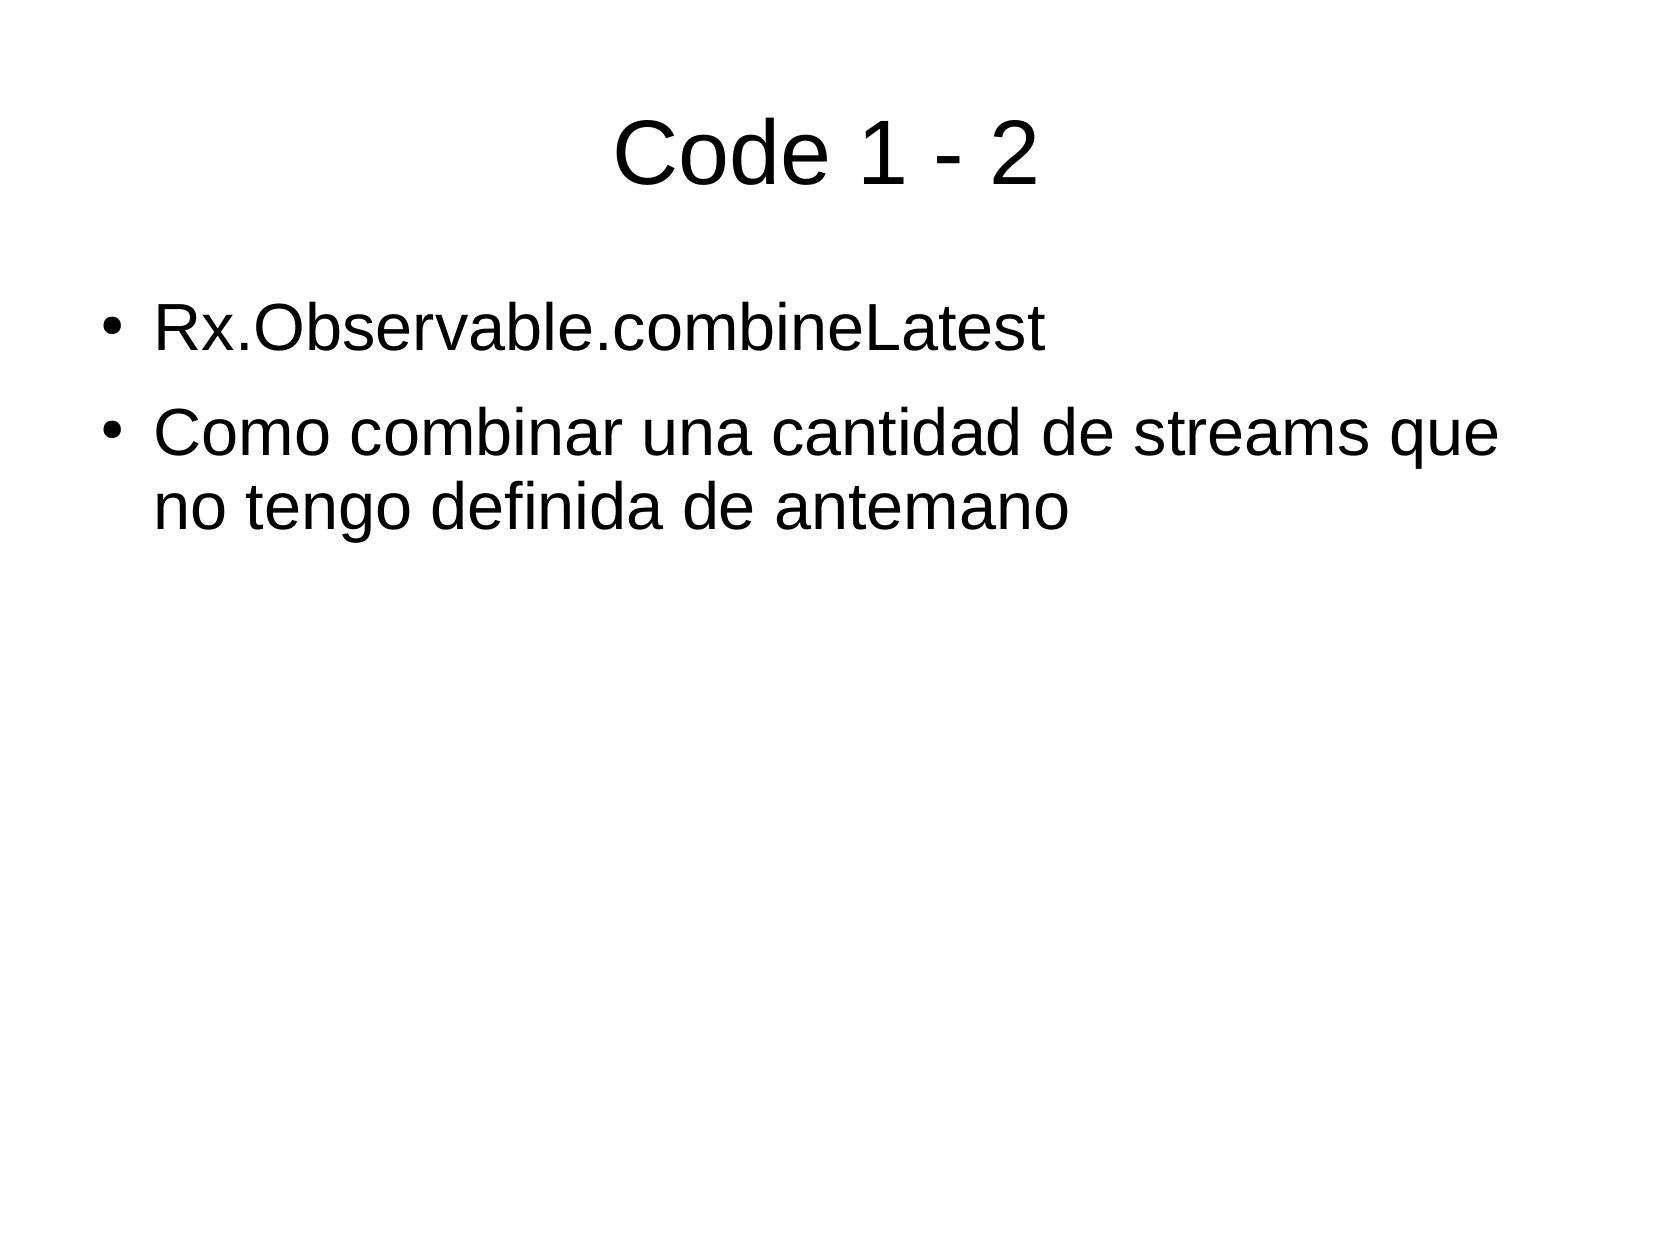

# Code 1 - 2
Rx.Observable.combineLatest
Como combinar una cantidad de streams que no tengo definida de antemano